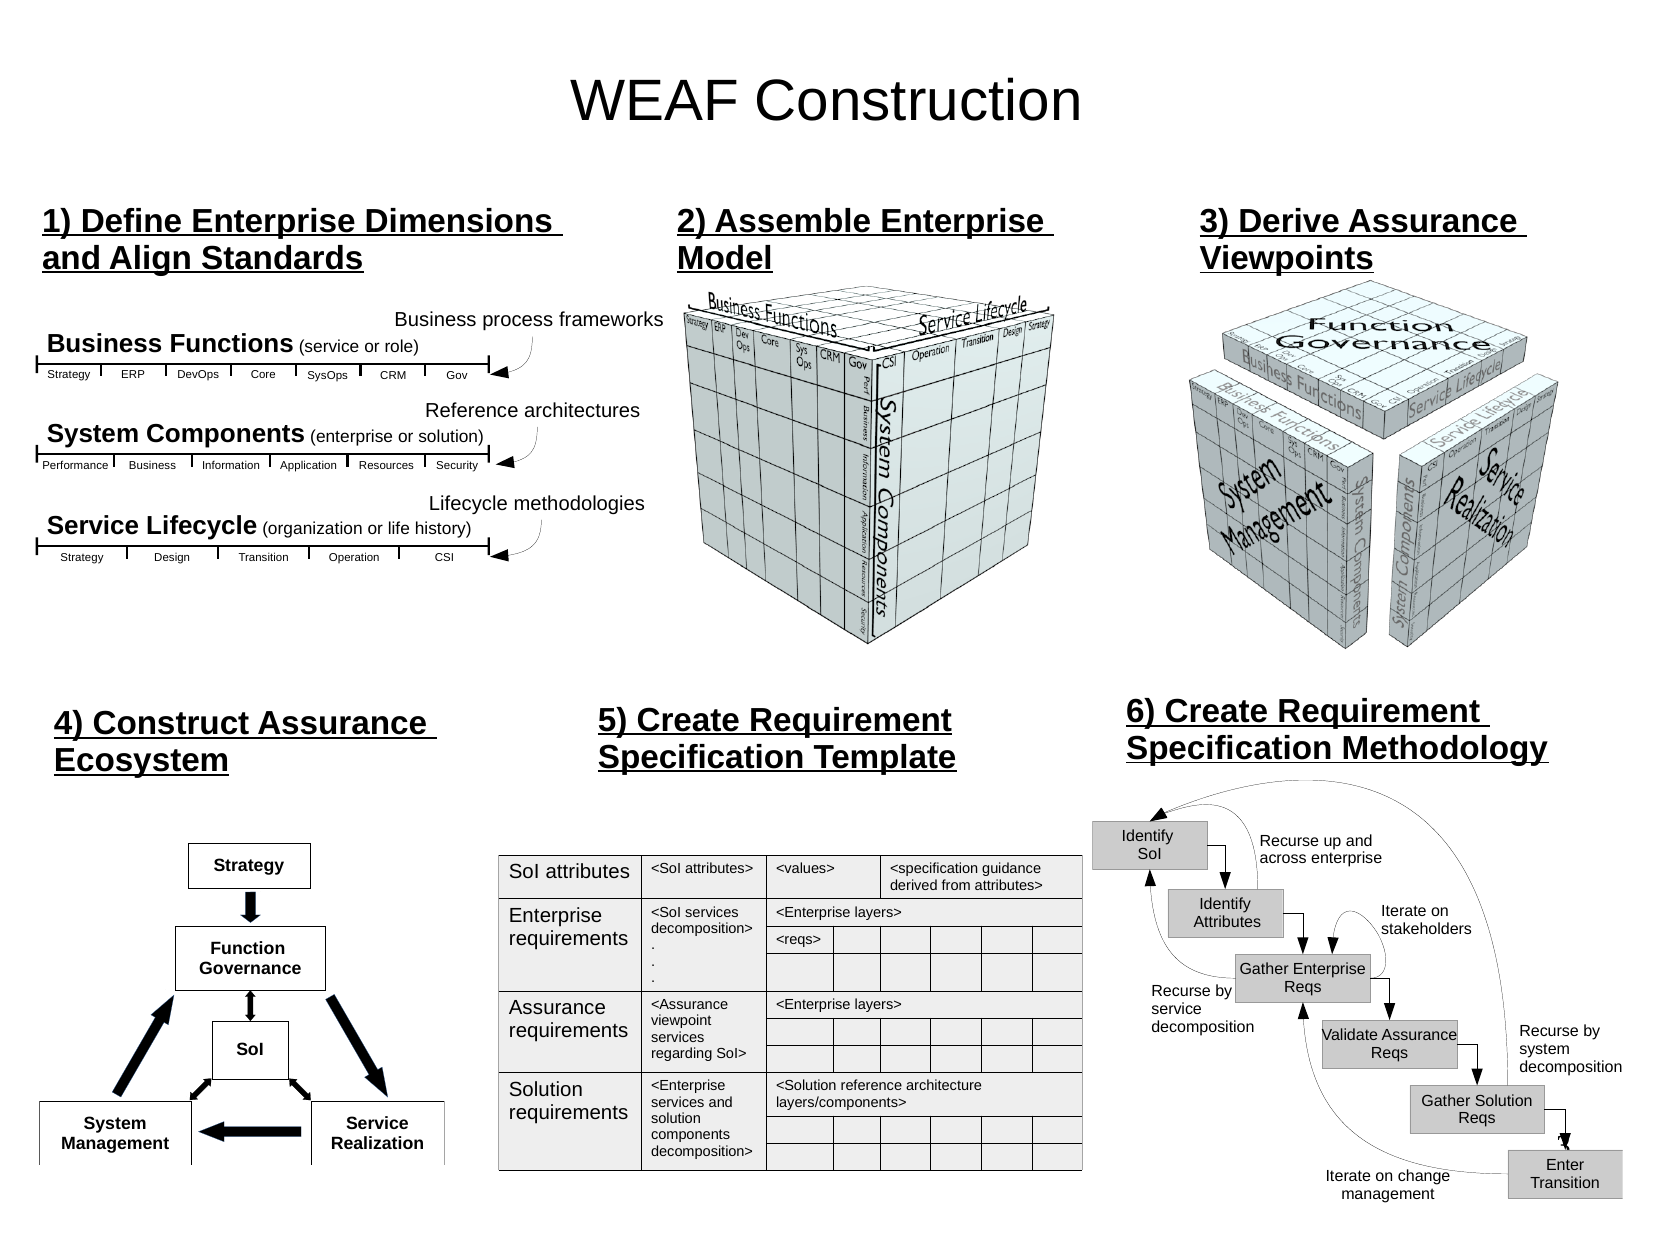

# WEAF Construction
1) Define Enterprise Dimensions and Align Standards
2) Assemble Enterprise
Model
3) Derive Assurance
Viewpoints
6) Create Requirement
Specification Methodology
5) Create Requirement
Specification Template
4) Construct Assurance
Ecosystem
3